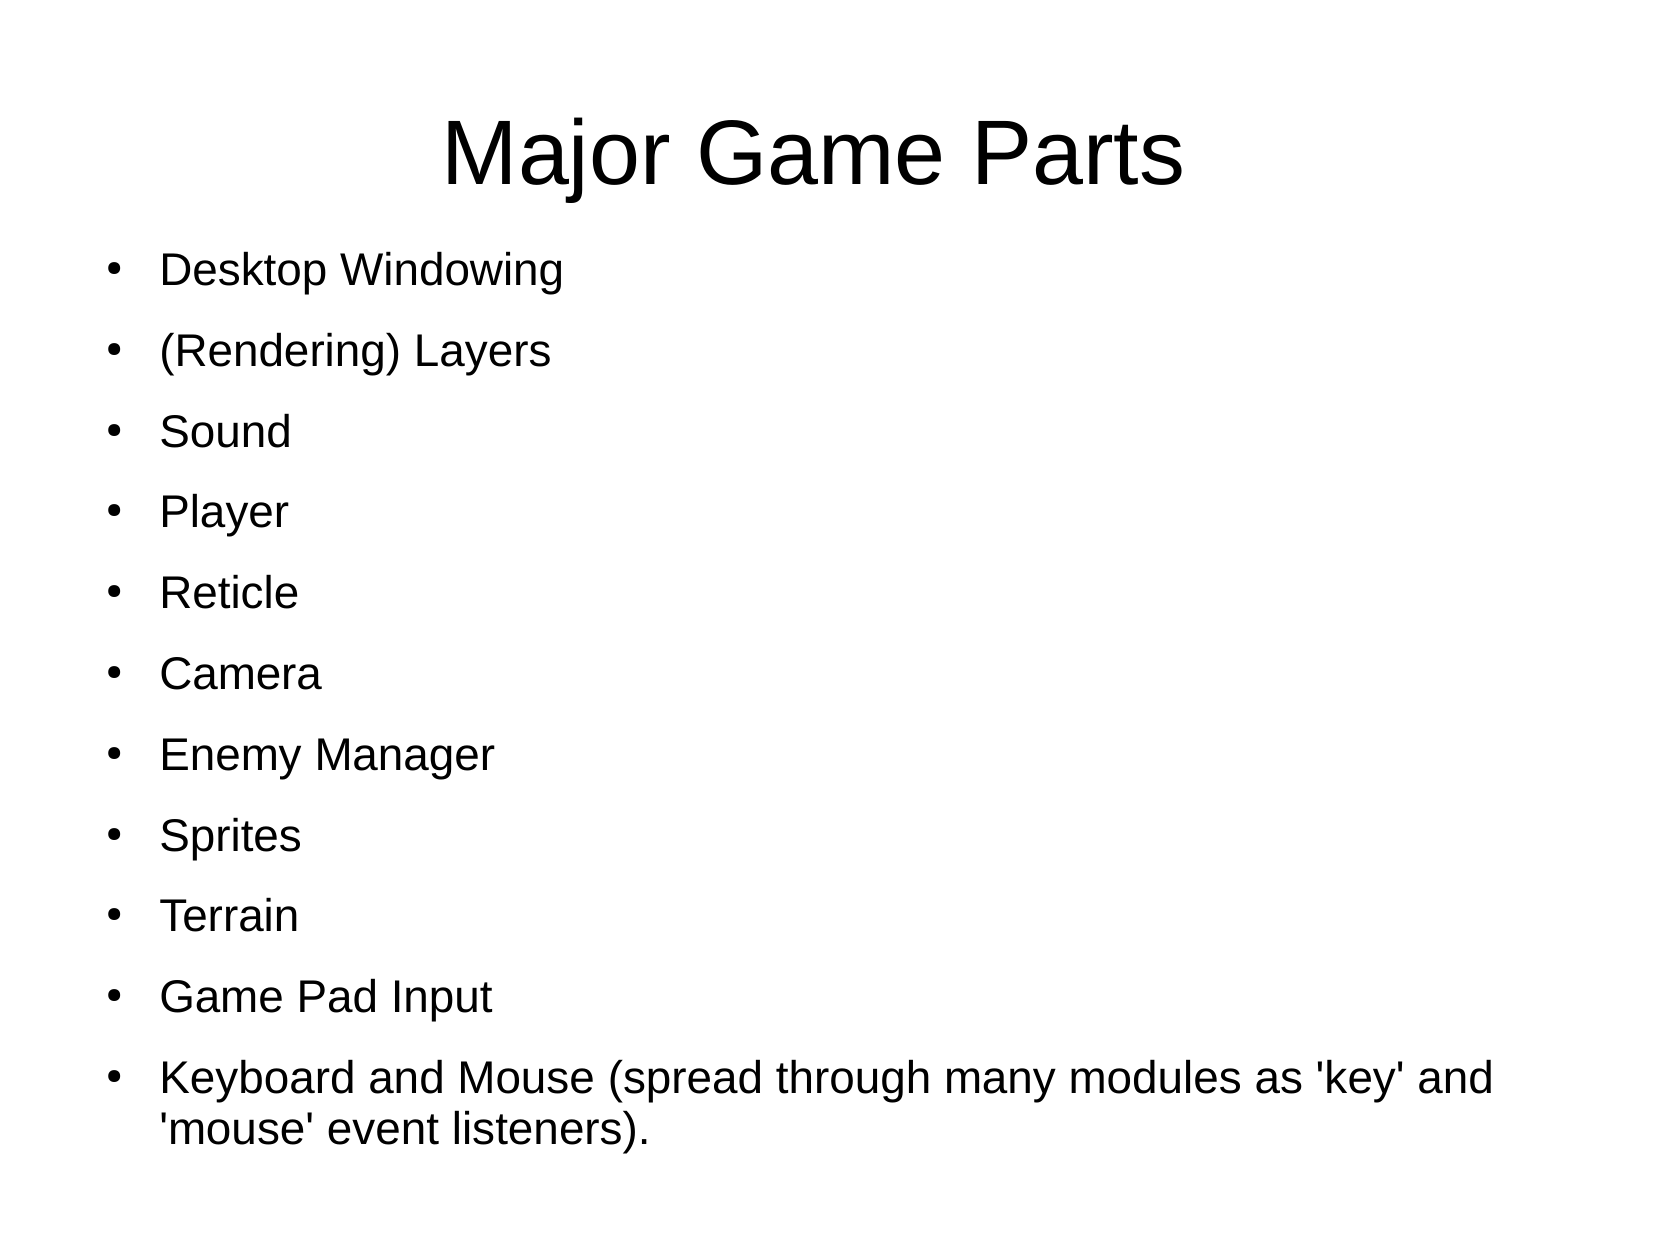

# Major Game Parts
Desktop Windowing
(Rendering) Layers
Sound
Player
Reticle
Camera
Enemy Manager
Sprites
Terrain
Game Pad Input
Keyboard and Mouse (spread through many modules as 'key' and 'mouse' event listeners).